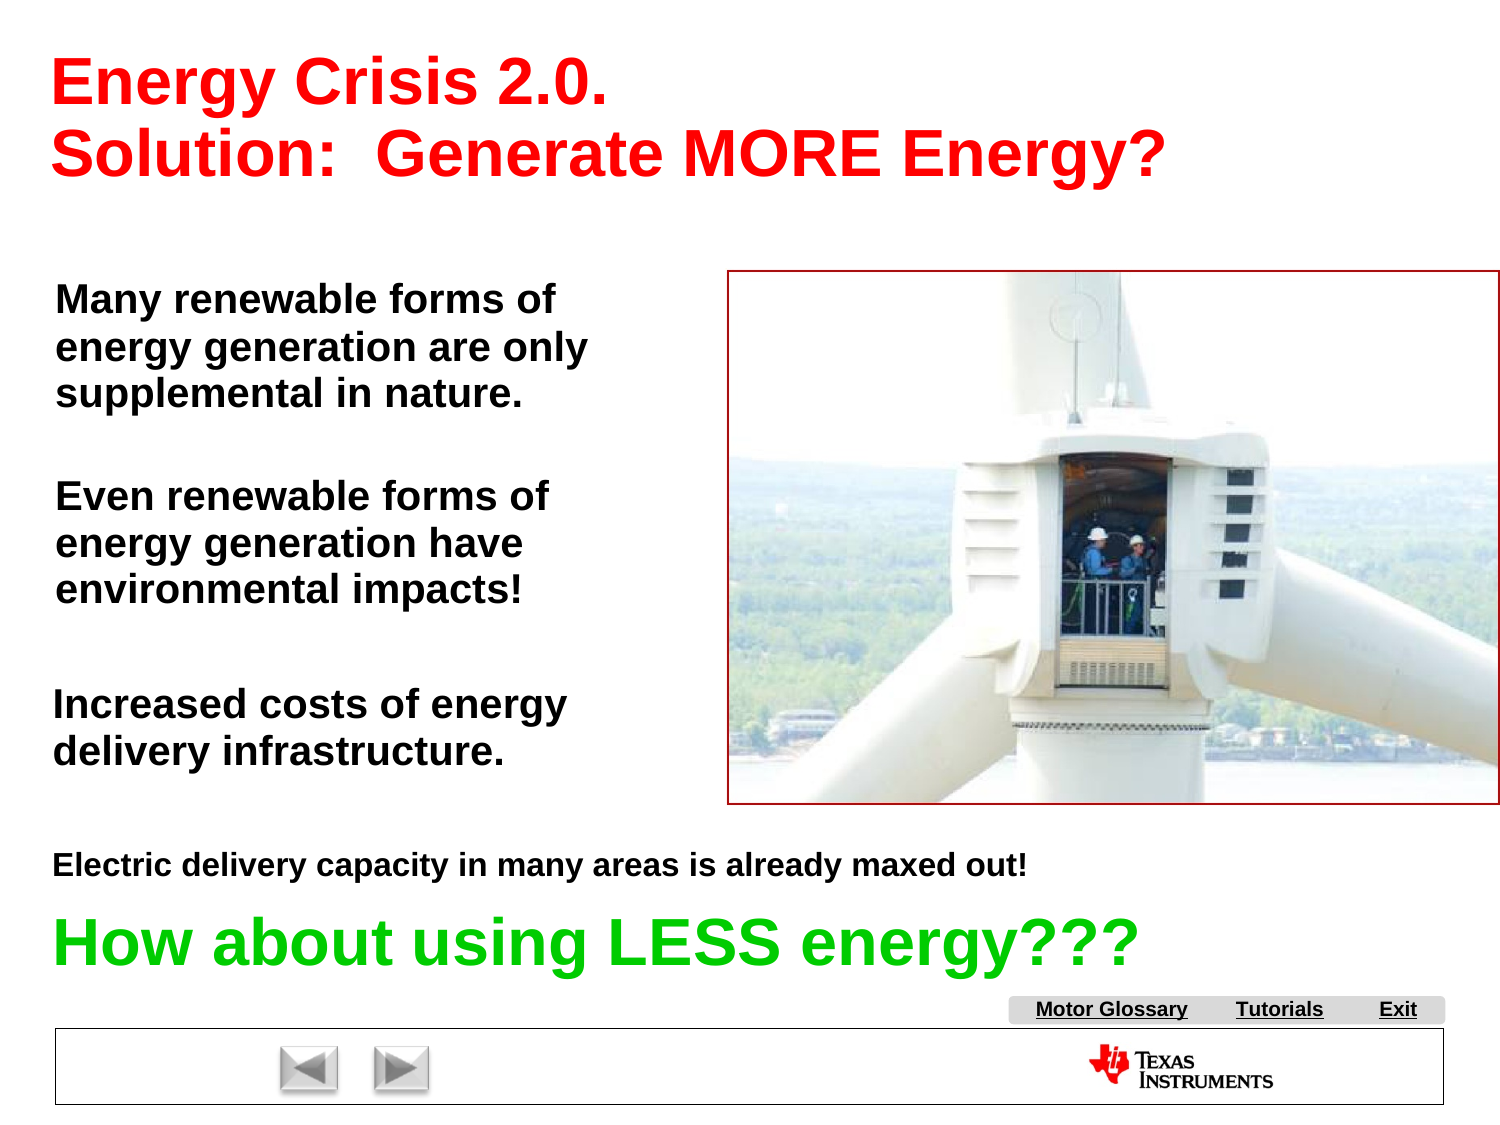

Energy Crisis 2.0.
Solution: Generate MORE Energy?
Many renewable forms of energy generation are only supplemental in nature.
Even renewable forms of energy generation have environmental impacts!
Increased costs of energy delivery infrastructure.
Electric delivery capacity in many areas is already maxed out!
How about using LESS energy???